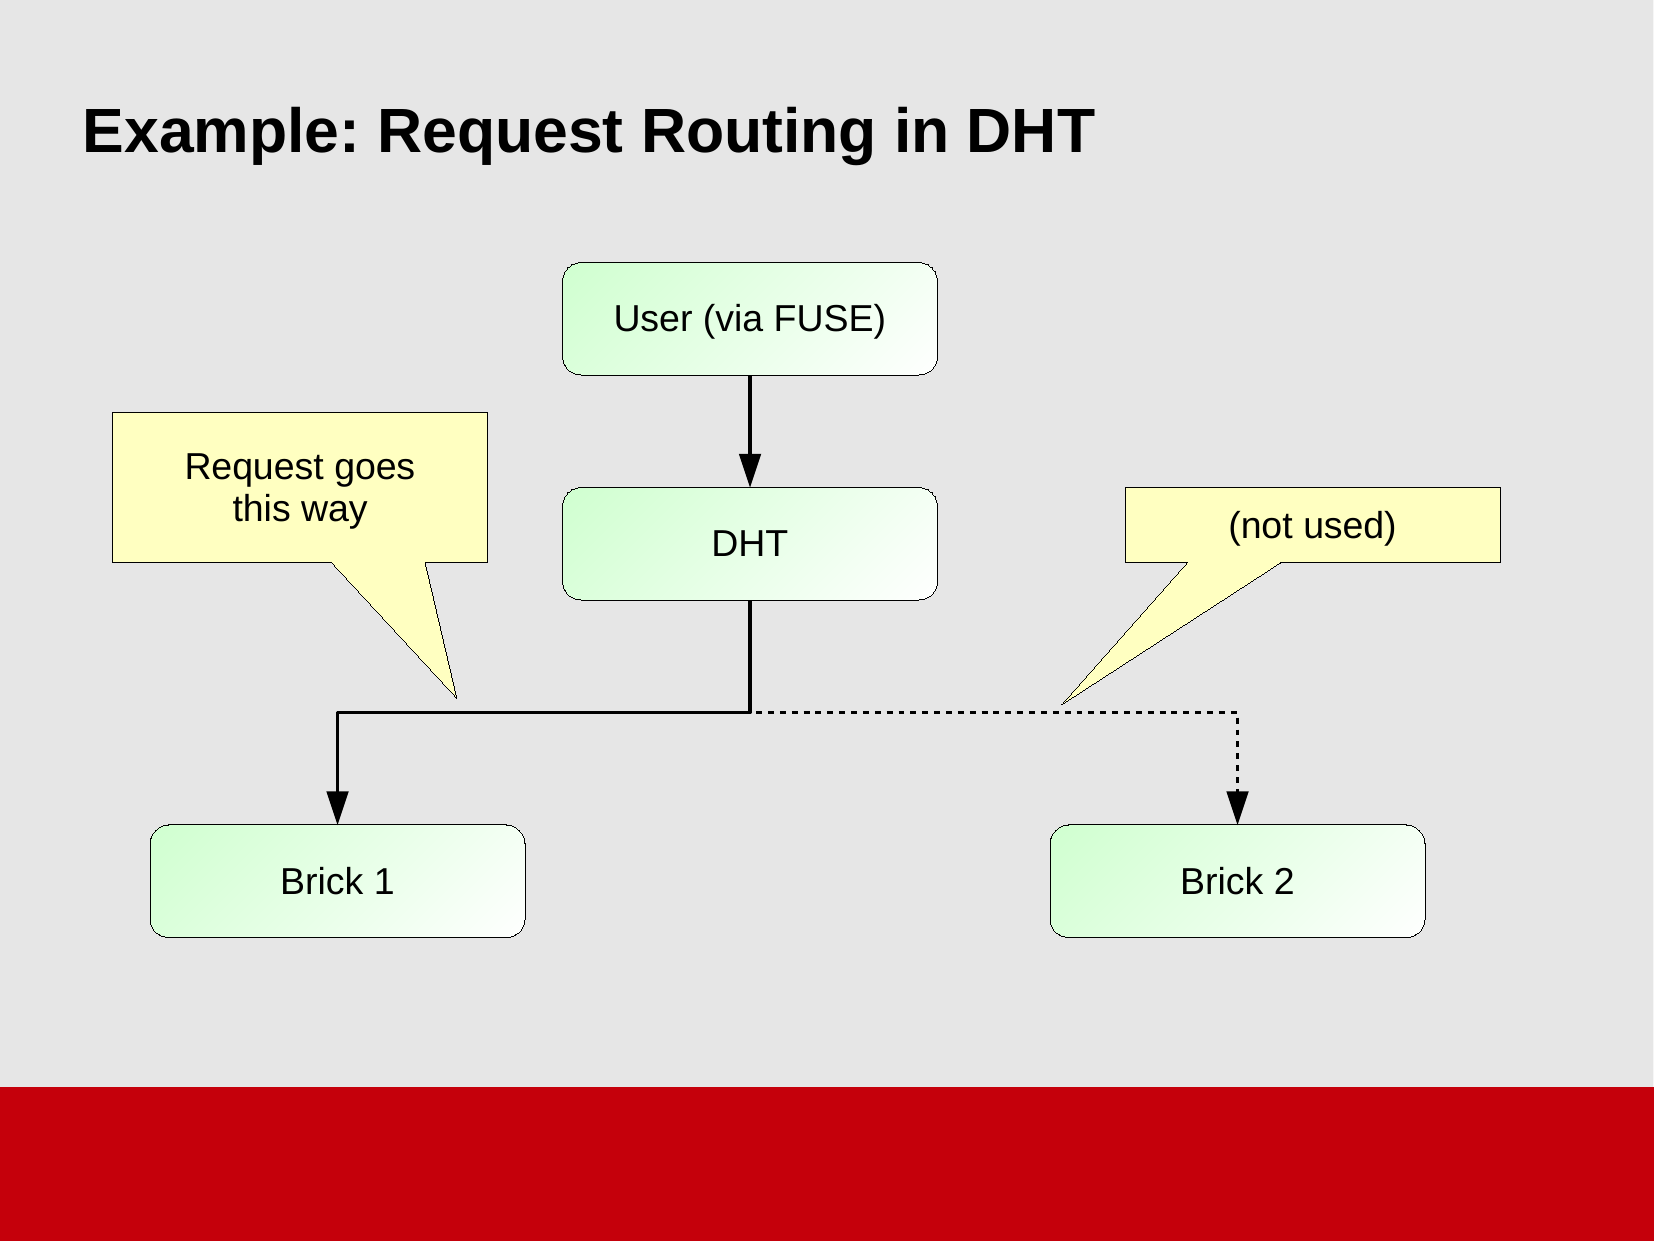

# Example: Request Routing in DHT
User (via FUSE)
Request goes
this way
DHT
(not used)
Brick 1
Brick 2